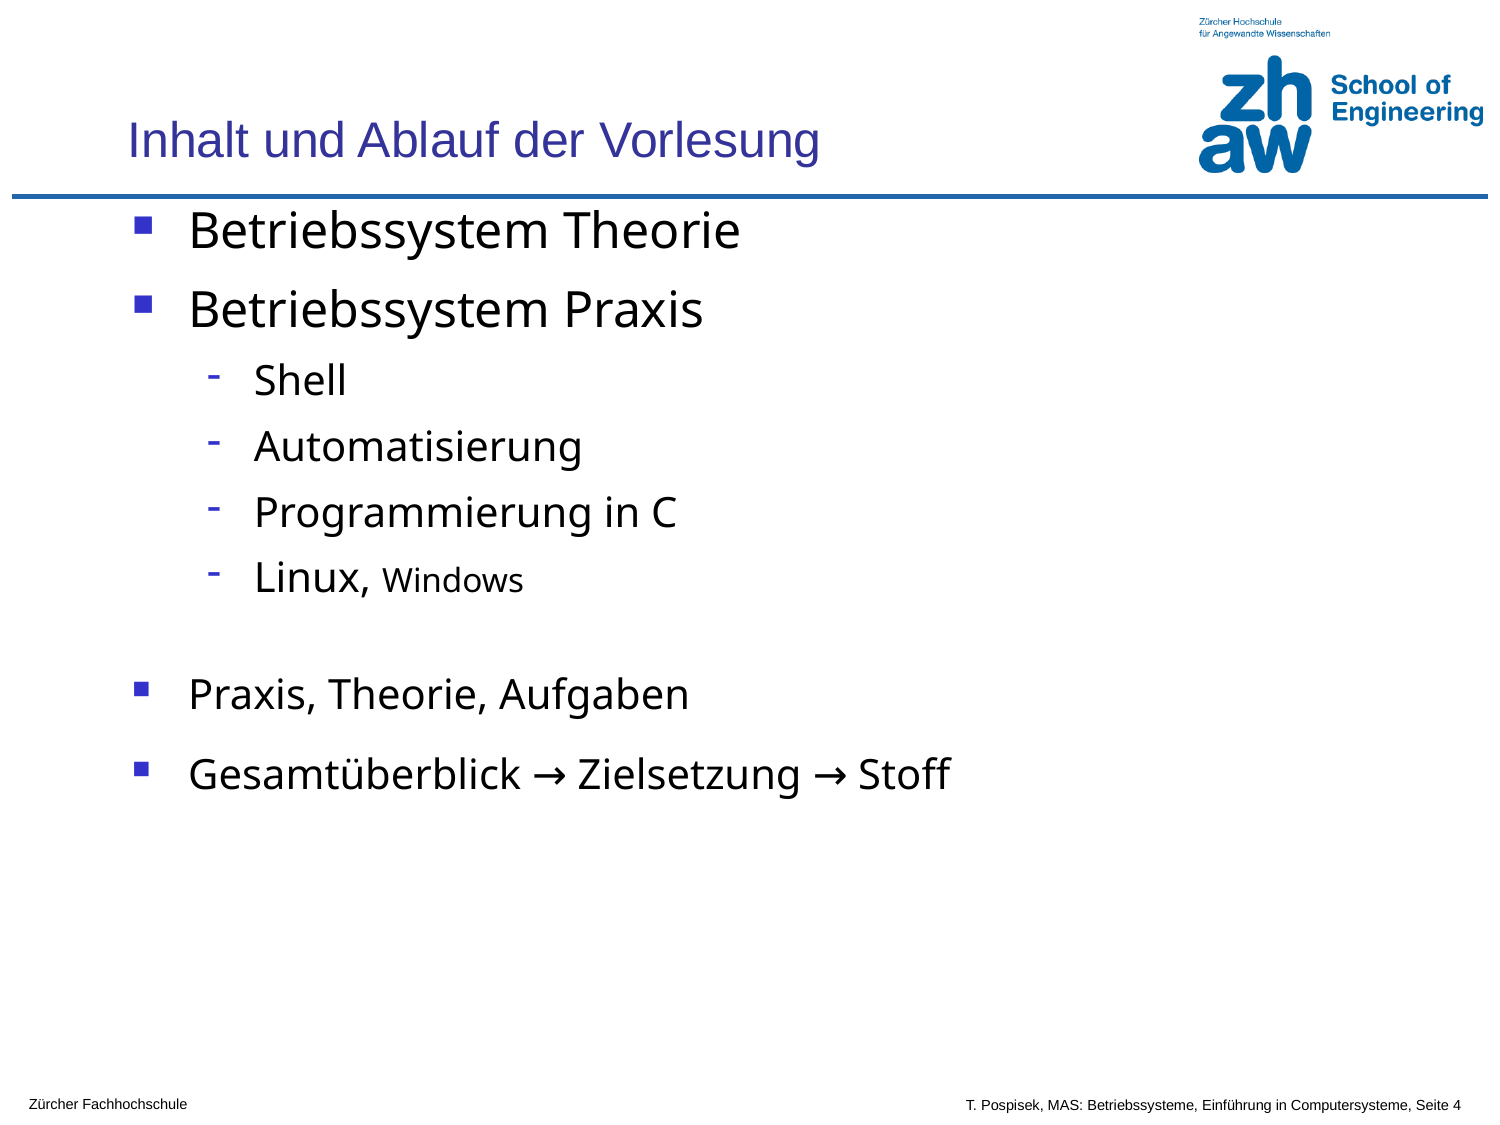

# Inhalt und Ablauf der Vorlesung
Betriebssystem Theorie
Betriebssystem Praxis
Shell
Automatisierung
Programmierung in C
Linux, Windows
Praxis, Theorie, Aufgaben
Gesamtüberblick → Zielsetzung → Stoff